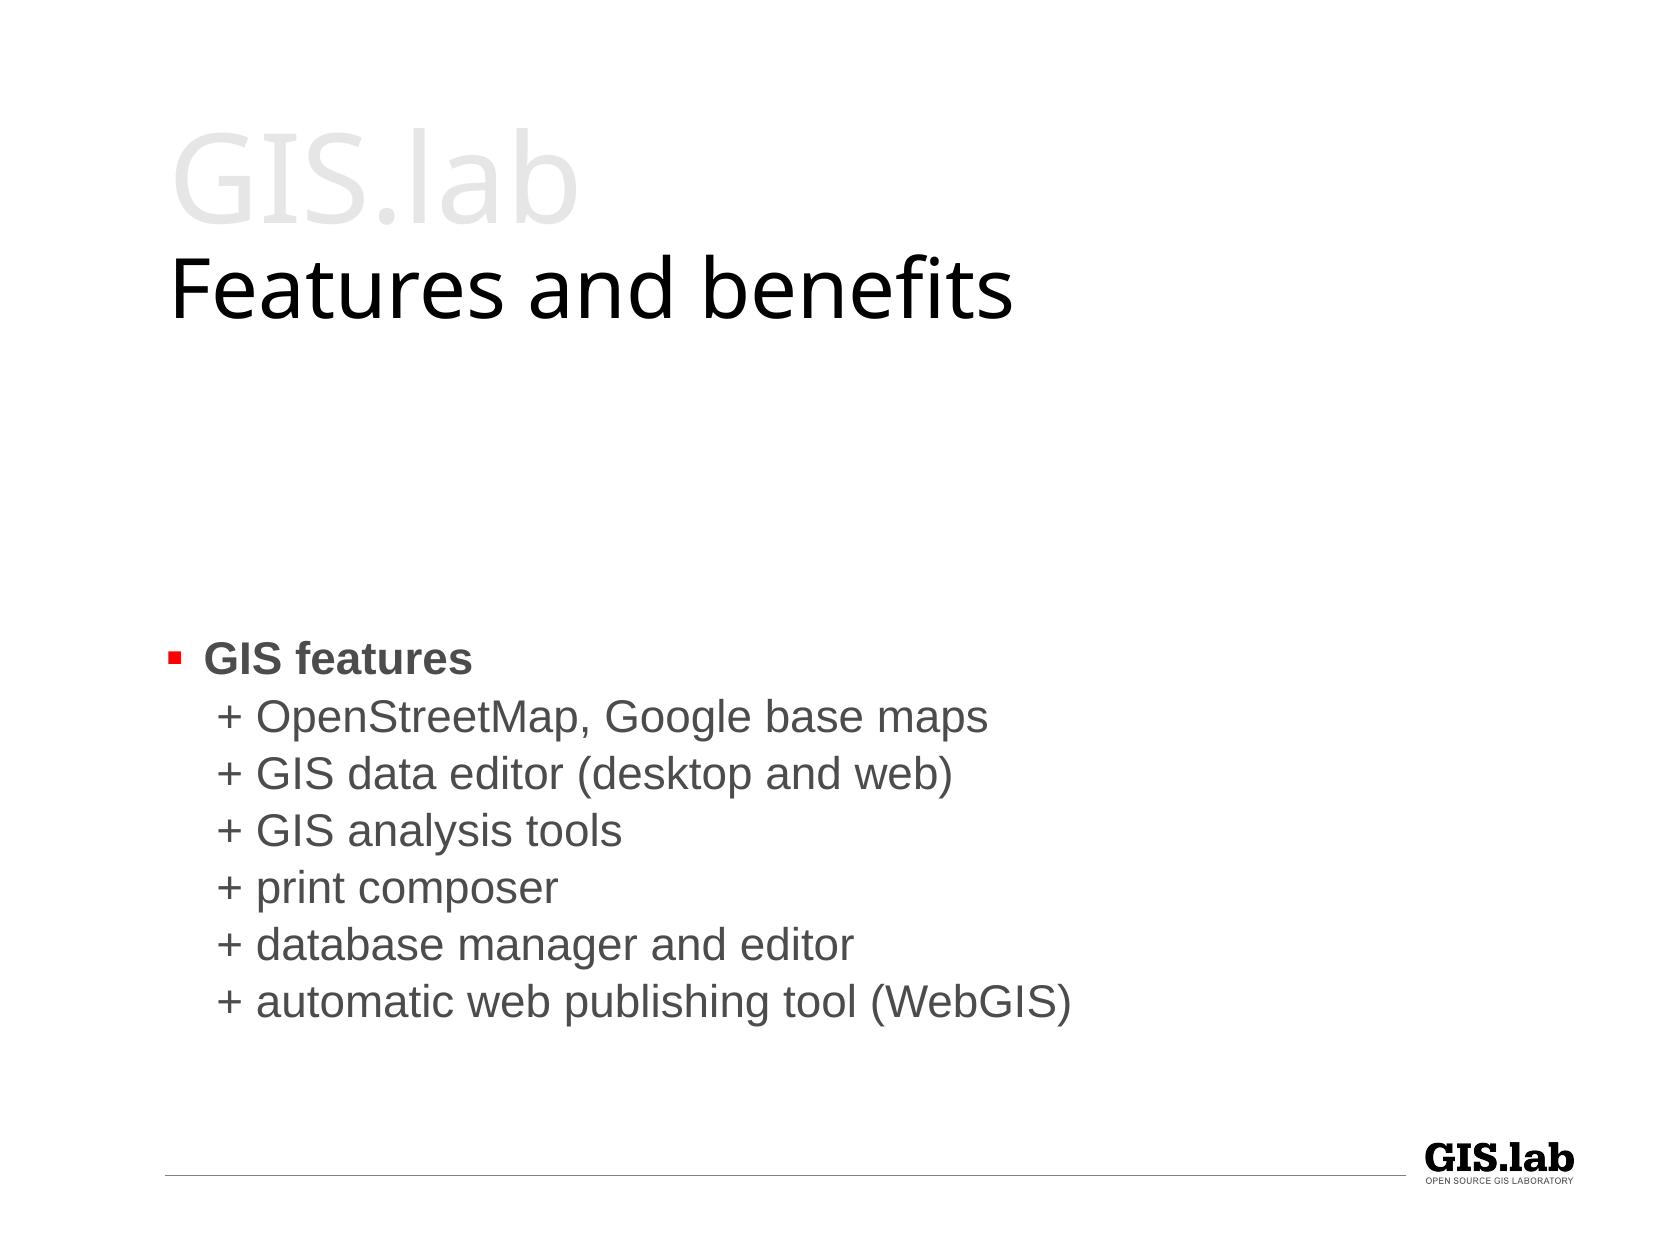

GIS.lab
Features and benefits
GIS features
 + OpenStreetMap, Google base maps
 + GIS data editor (desktop and web)
 + GIS analysis tools
 + print composer
 + database manager and editor
 + automatic web publishing tool (WebGIS)